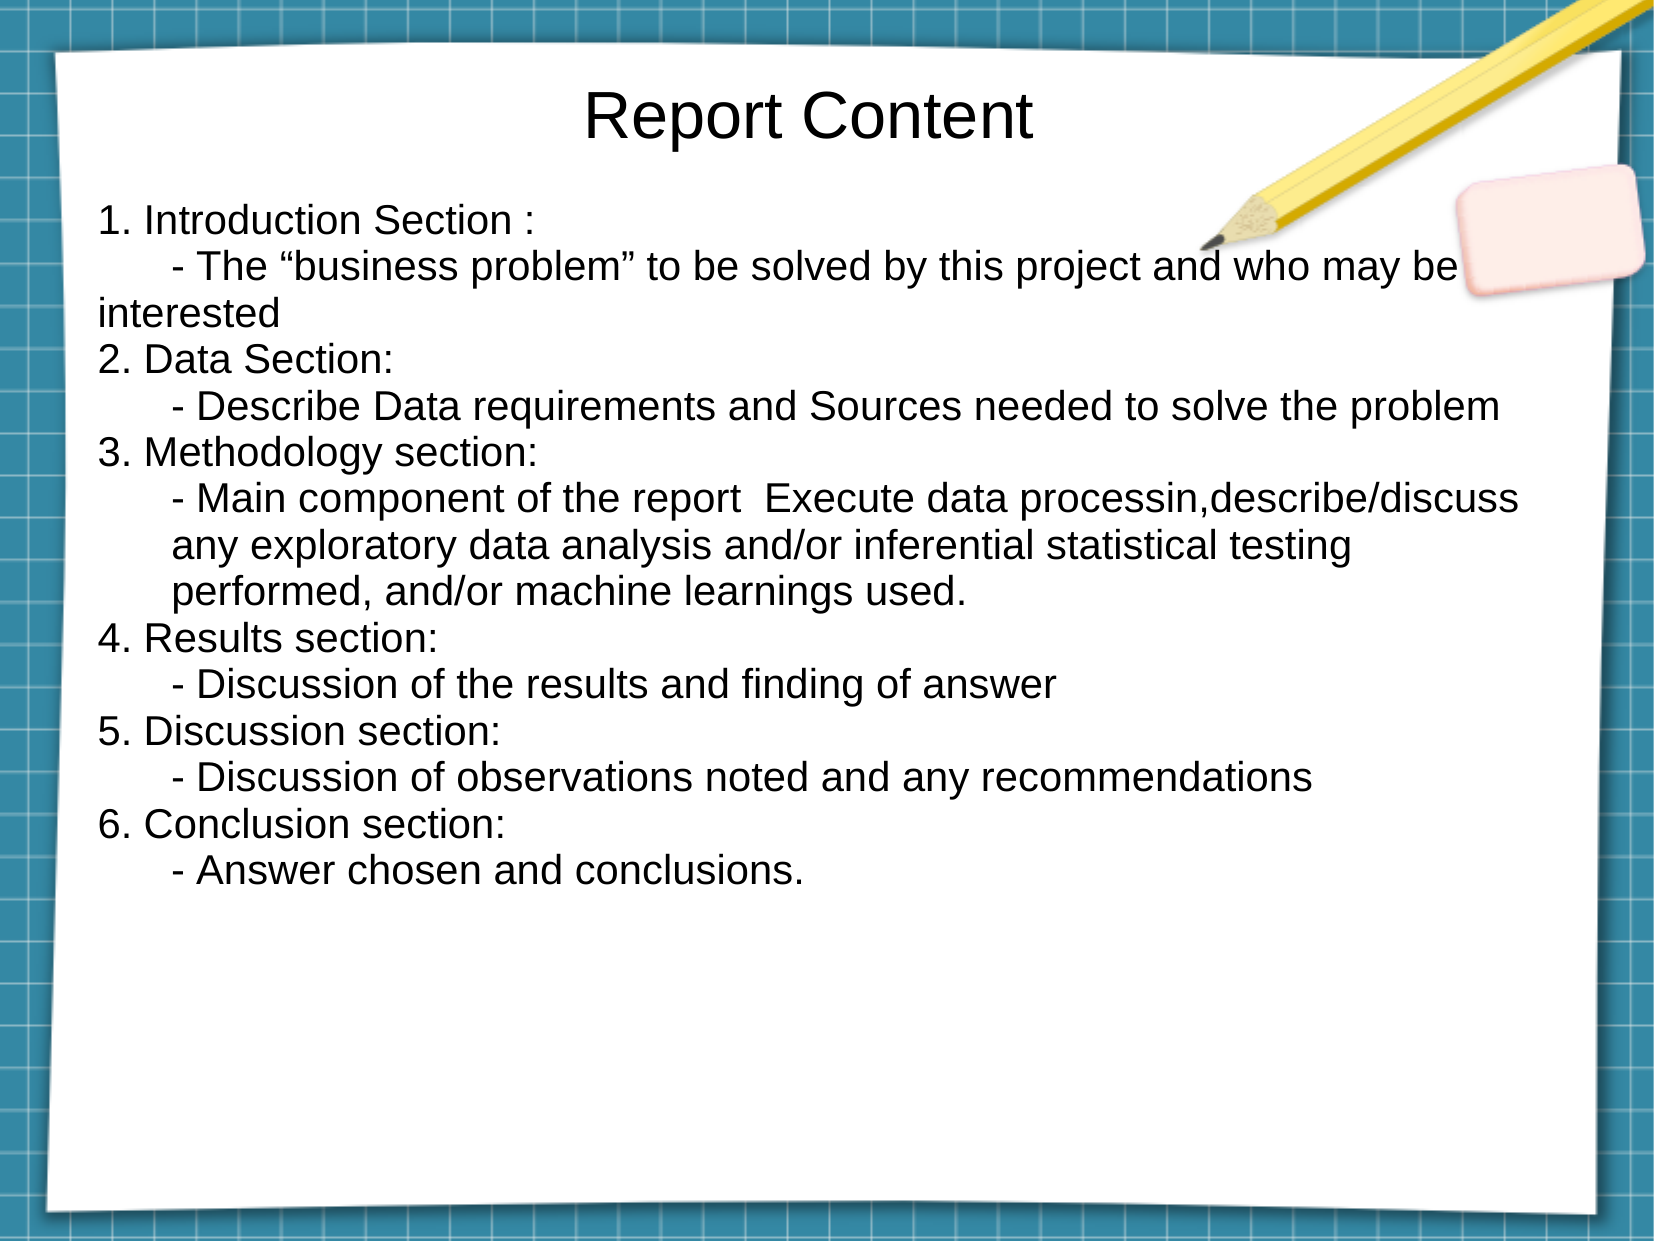

Report Content
#
1. Introduction Section :
	⁃ The “business problem” to be solved by this project and who may be interested
2. Data Section:
	⁃ Describe Data requirements and Sources needed to solve the problem
3. Methodology section:
	⁃ Main component of the report Execute data processin,describe/discuss 	any exploratory data analysis and/or inferential statistical testing 			performed, and/or machine learnings used.
4. Results section:
	⁃ Discussion of the results and finding of answer
5. Discussion section:
	⁃ Discussion of observations noted and any recommendations
6. Conclusion section:
	⁃ Answer chosen and conclusions.